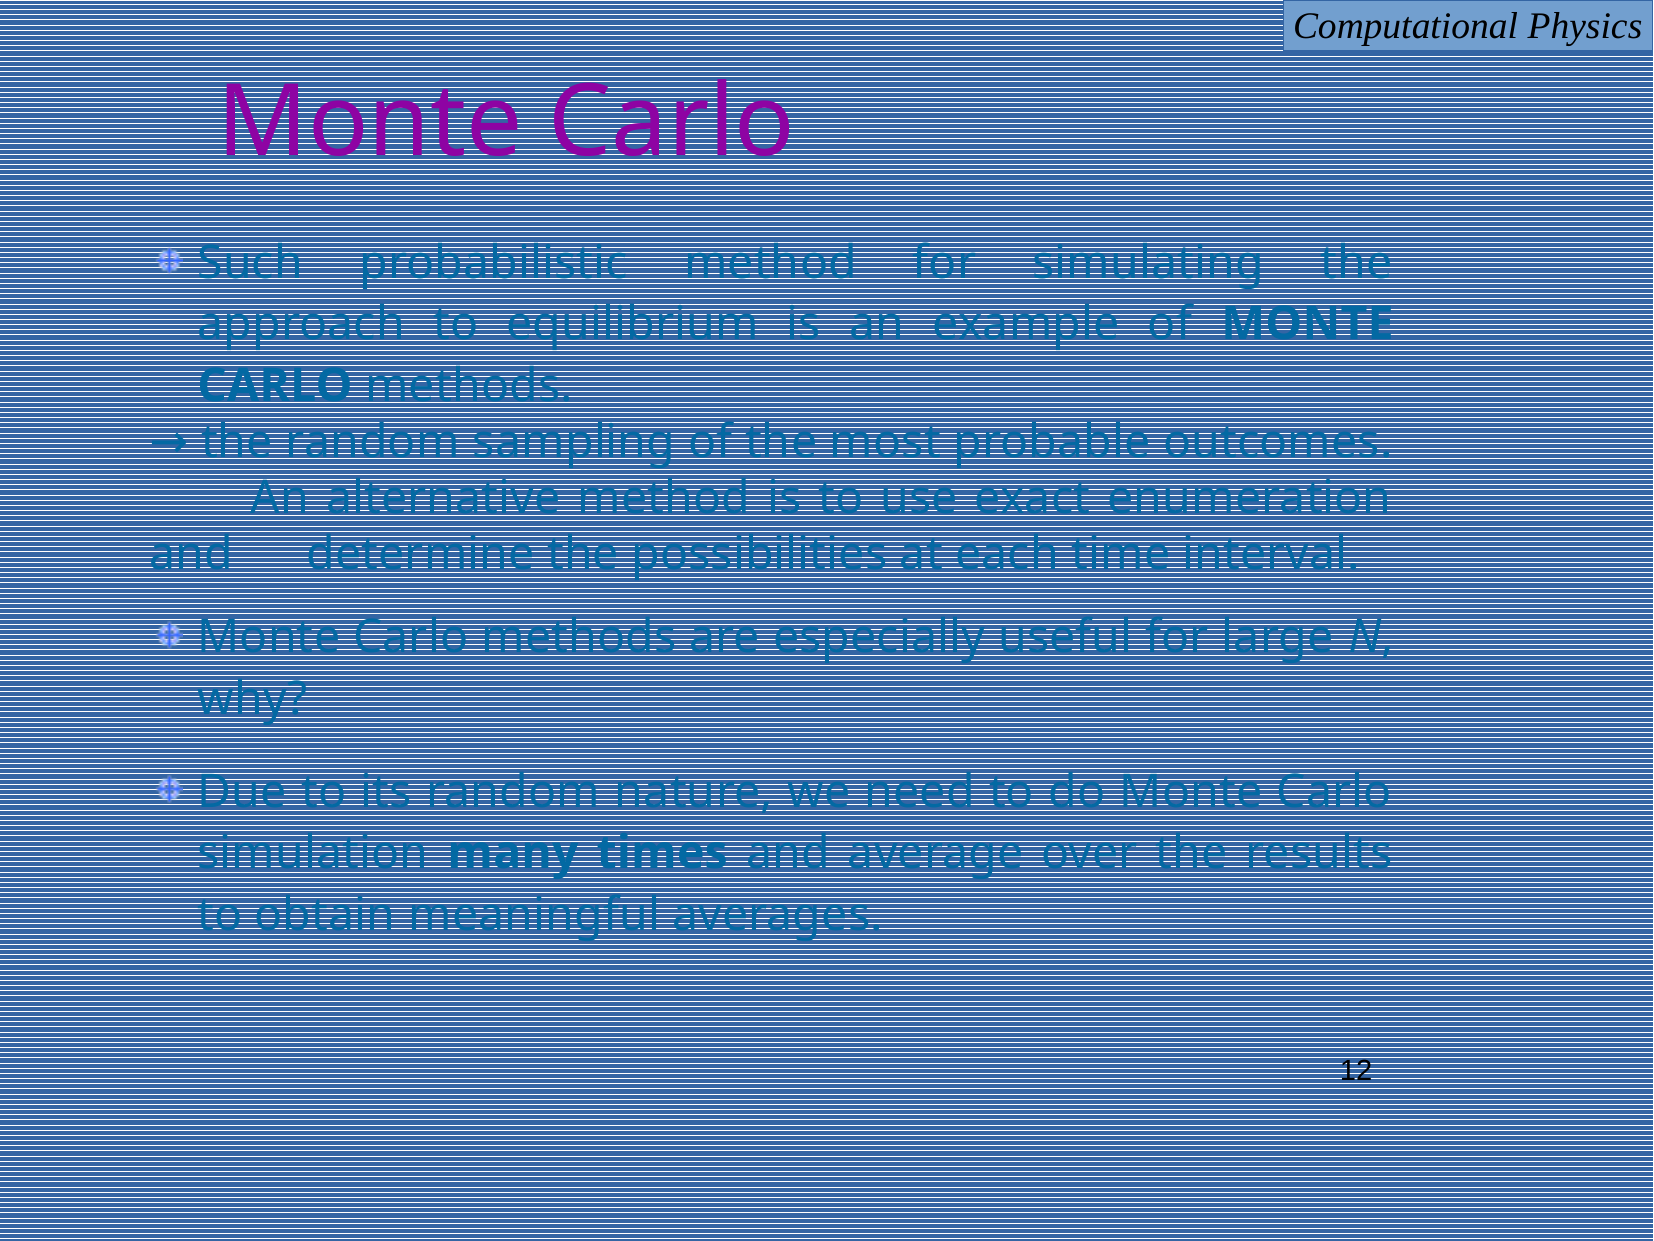

# Monte Carlo
Such probabilistic method for simulating the approach to equilibrium is an example of MONTE CARLO methods.
→ the random sampling of the most probable outcomes. An alternative method is to use exact enumeration and determine the possibilities at each time interval.
Monte Carlo methods are especially useful for large N, why?
Due to its random nature, we need to do Monte Carlo simulation many times and average over the results to obtain meaningful averages.